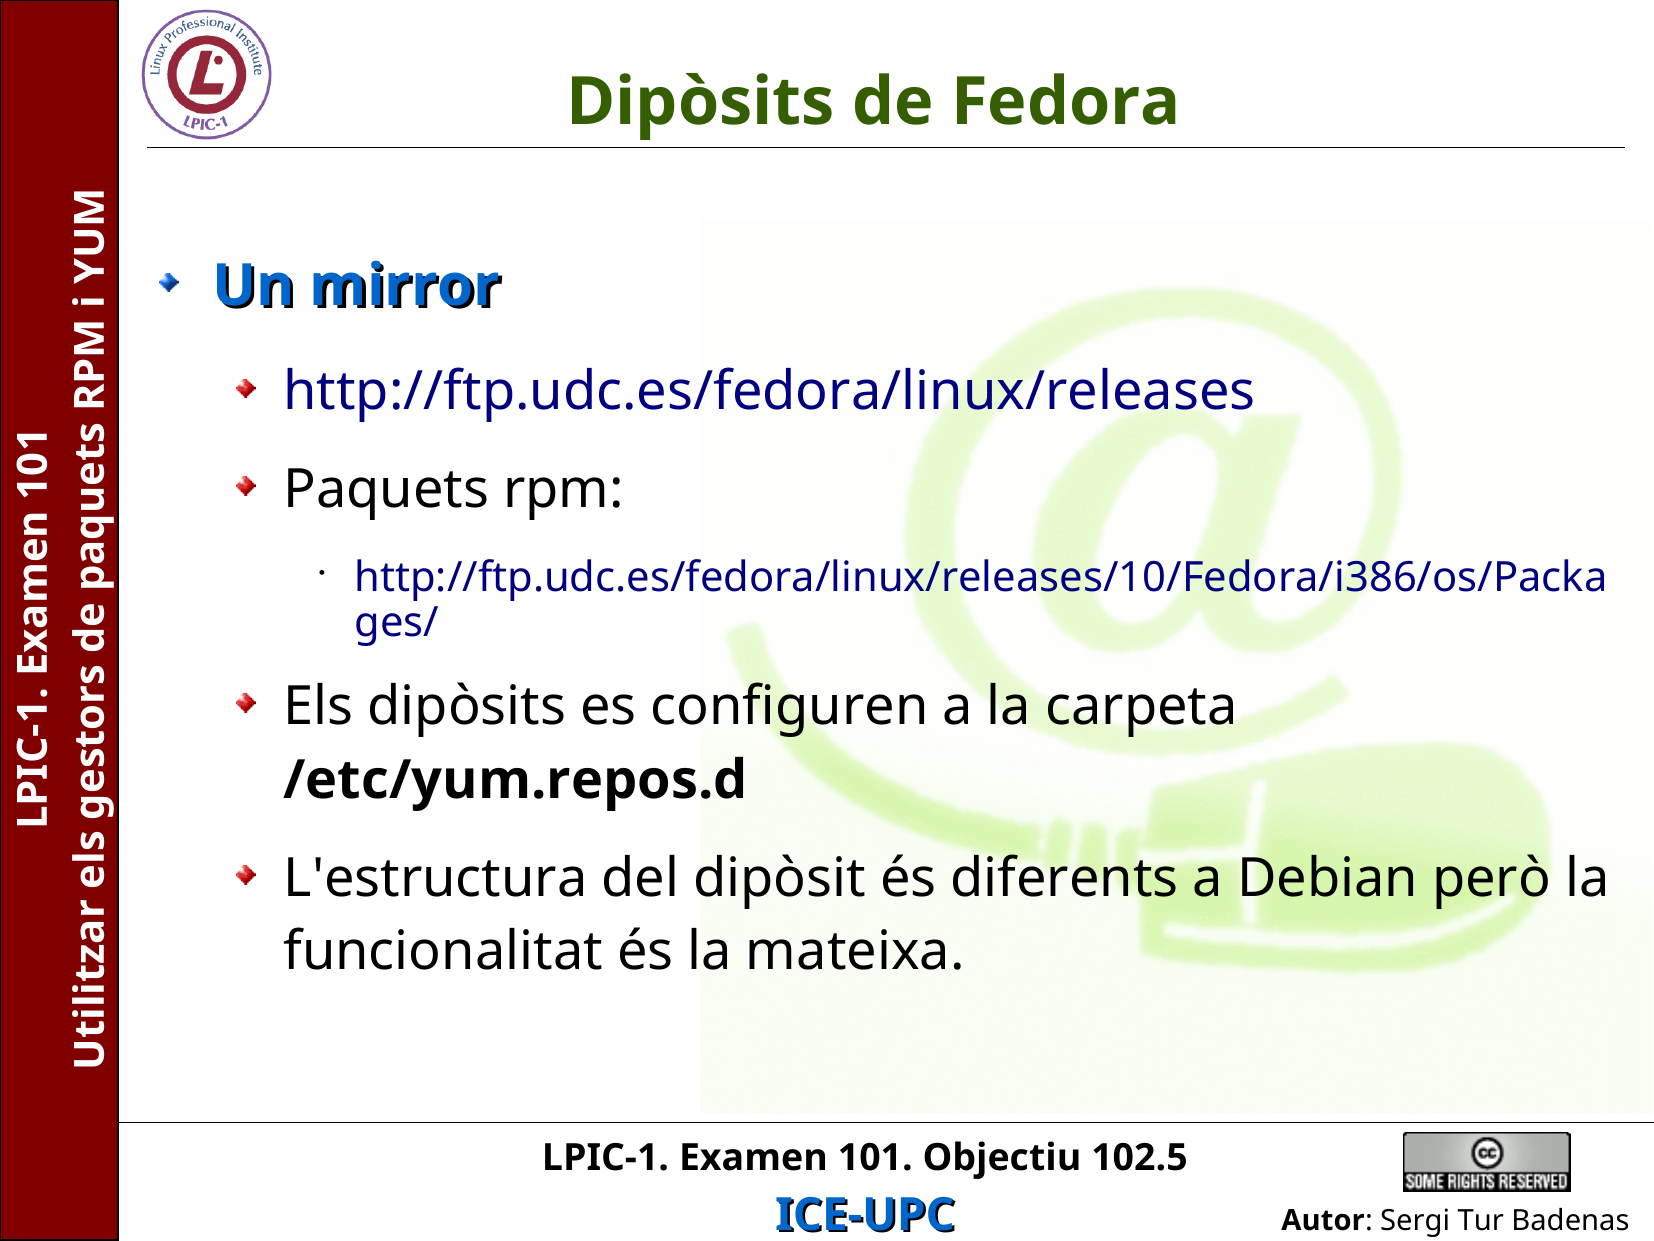

# Dipòsits de Fedora
Un mirror
http://ftp.udc.es/fedora/linux/releases
Paquets rpm:
http://ftp.udc.es/fedora/linux/releases/10/Fedora/i386/os/Packages/
Els dipòsits es configuren a la carpeta /etc/yum.repos.d
L'estructura del dipòsit és diferents a Debian però la funcionalitat és la mateixa.